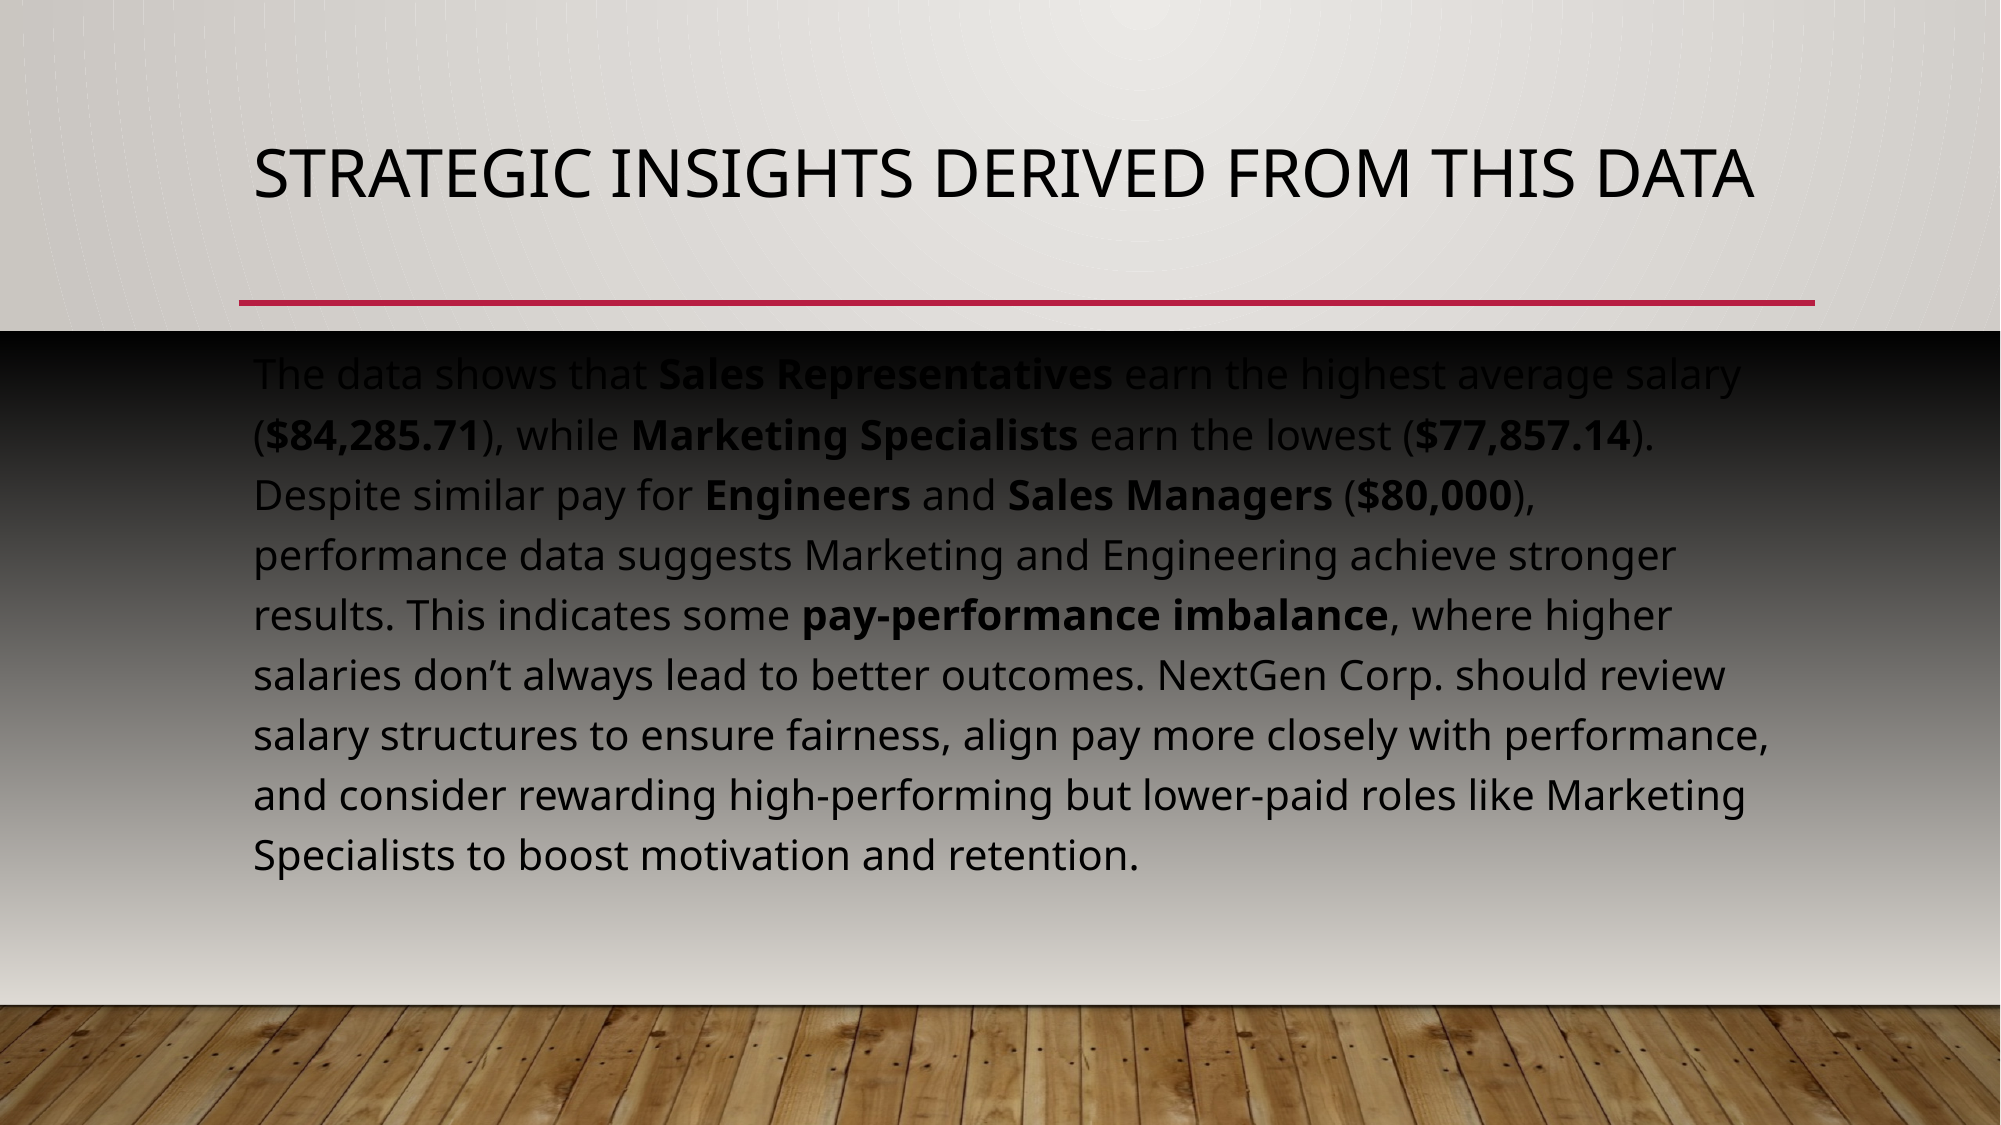

# Strategic insights derived from tHIS data
The data shows that Sales Representatives earn the highest average salary ($84,285.71), while Marketing Specialists earn the lowest ($77,857.14). Despite similar pay for Engineers and Sales Managers ($80,000), performance data suggests Marketing and Engineering achieve stronger results. This indicates some pay-performance imbalance, where higher salaries don’t always lead to better outcomes. NextGen Corp. should review salary structures to ensure fairness, align pay more closely with performance, and consider rewarding high-performing but lower-paid roles like Marketing Specialists to boost motivation and retention.